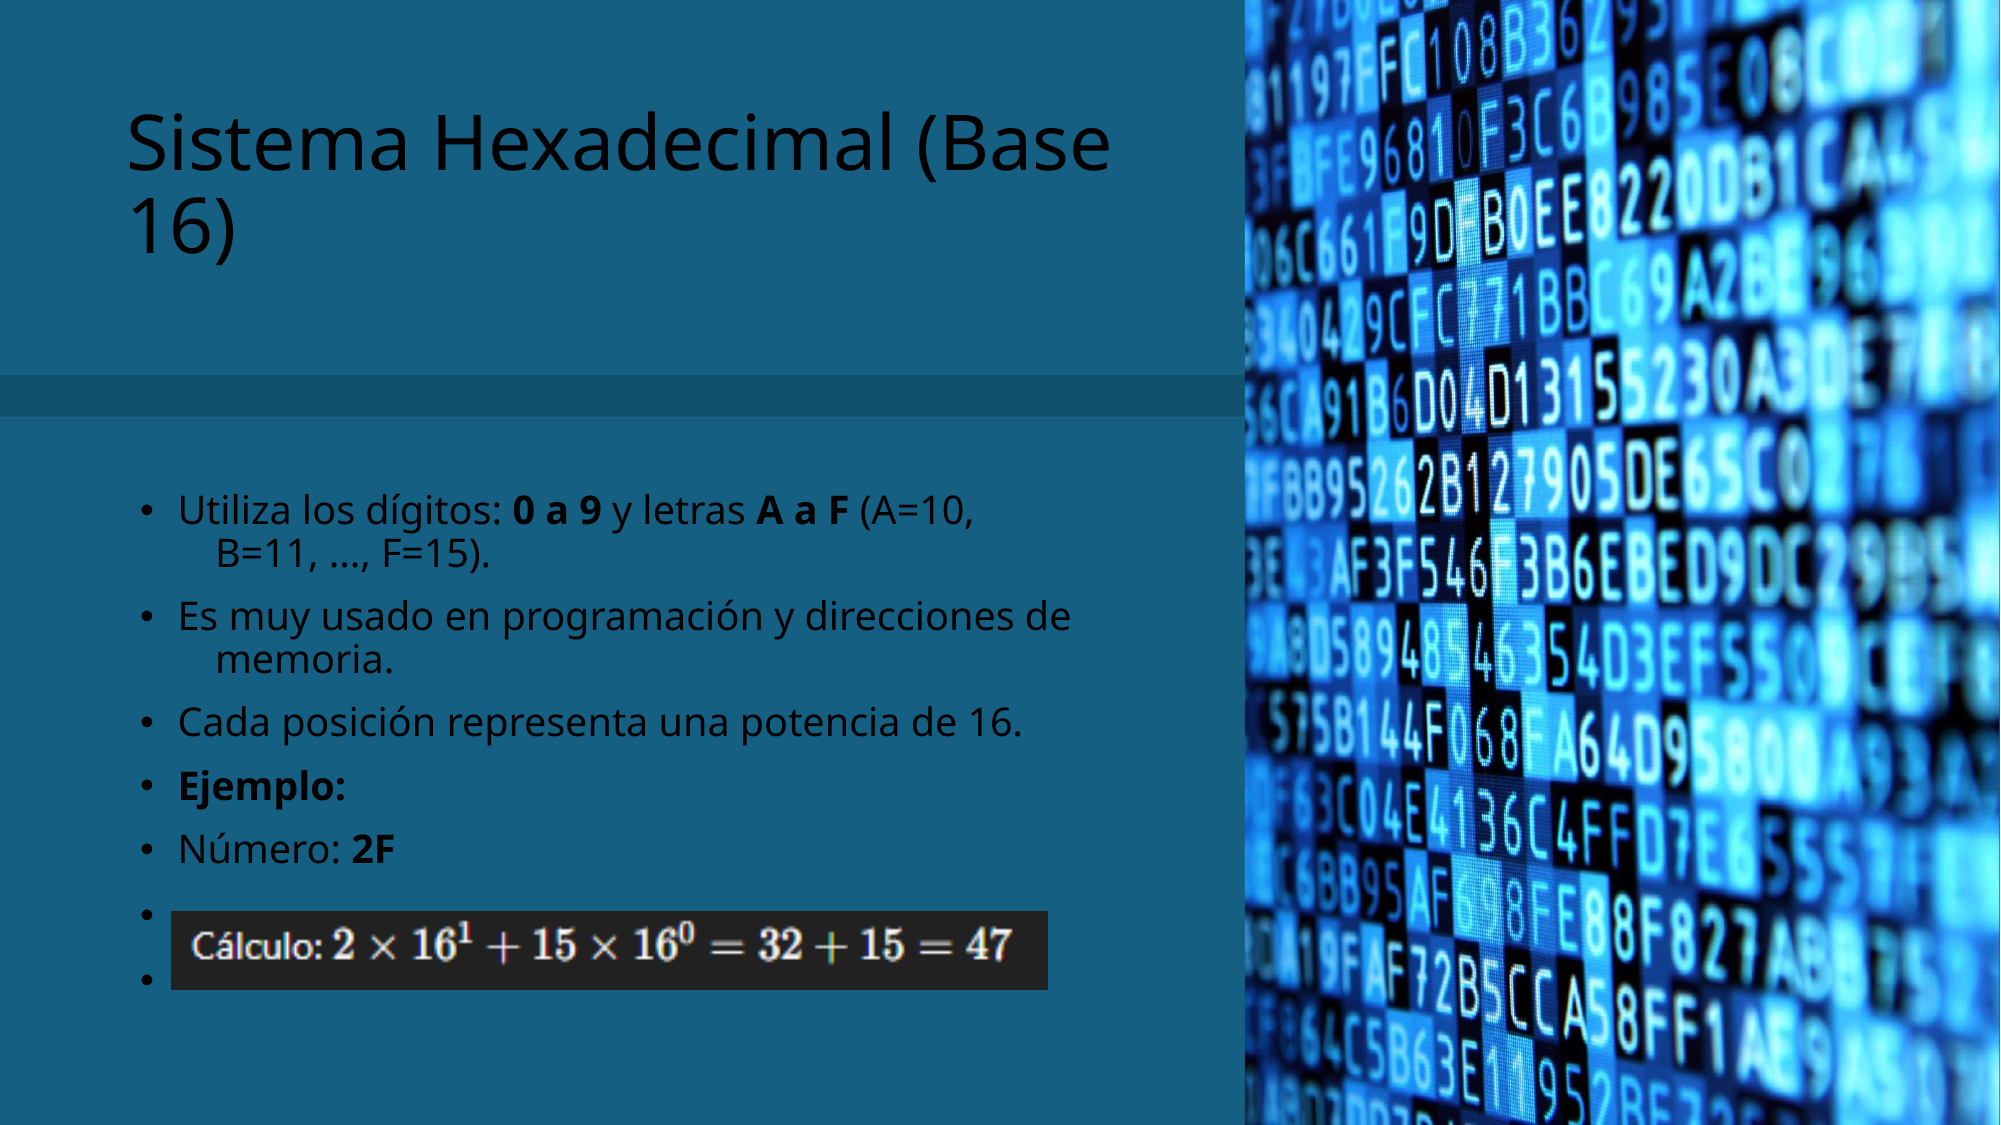

# Sistema Hexadecimal (Base 16)
Utiliza los dígitos: 0 a 9 y letras A a F (A=10, B=11, ..., F=15).
Es muy usado en programación y direcciones de memoria.
Cada posición representa una potencia de 16.
Ejemplo:
Número: 2F